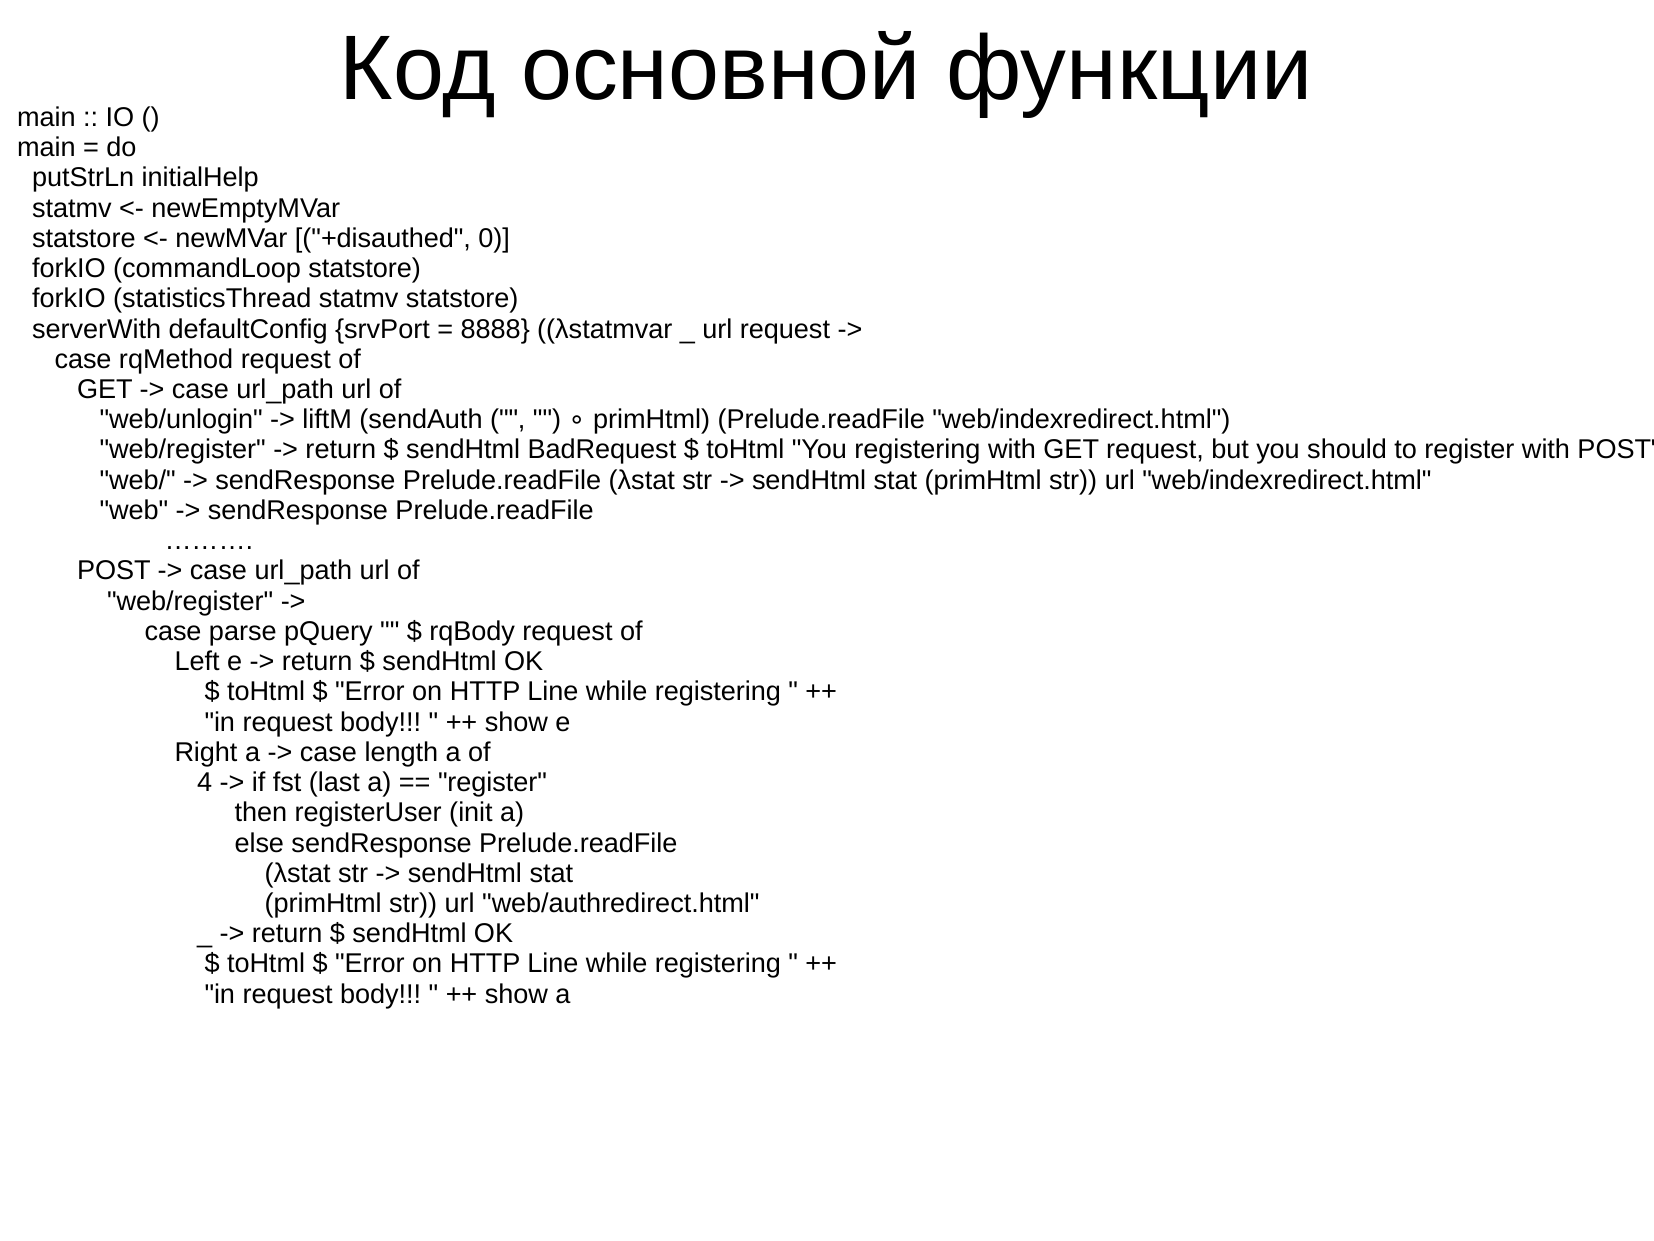

# Код основной функции
main :: IO ()
main = do
 putStrLn initialHelp
 statmv <- newEmptyMVar
 statstore <- newMVar [("+disauthed", 0)]
 forkIO (commandLoop statstore)
 forkIO (statisticsThread statmv statstore)
 serverWith defaultConfig {srvPort = 8888} ((λstatmvar _ url request ->
 case rqMethod request of
 GET -> case url_path url of
 "web/unlogin" -> liftM (sendAuth ("", "") ∘ primHtml) (Prelude.readFile "web/indexredirect.html")
 "web/register" -> return $ sendHtml BadRequest $ toHtml "You registering with GET request, but you should to register with POST"
 "web/" -> sendResponse Prelude.readFile (λstat str -> sendHtml stat (primHtml str)) url "web/indexredirect.html"
 "web" -> sendResponse Prelude.readFile
		……….
 POST -> case url_path url of
 "web/register" ->
 case parse pQuery "" $ rqBody request of
 Left e -> return $ sendHtml OK
 $ toHtml $ "Error on HTTP Line while registering " ++
 "in request body!!! " ++ show e
 Right a -> case length a of
 4 -> if fst (last a) == "register"
 then registerUser (init a)
 else sendResponse Prelude.readFile
 (λstat str -> sendHtml stat
 (primHtml str)) url "web/authredirect.html"
 _ -> return $ sendHtml OK
 $ toHtml $ "Error on HTTP Line while registering " ++
 "in request body!!! " ++ show a